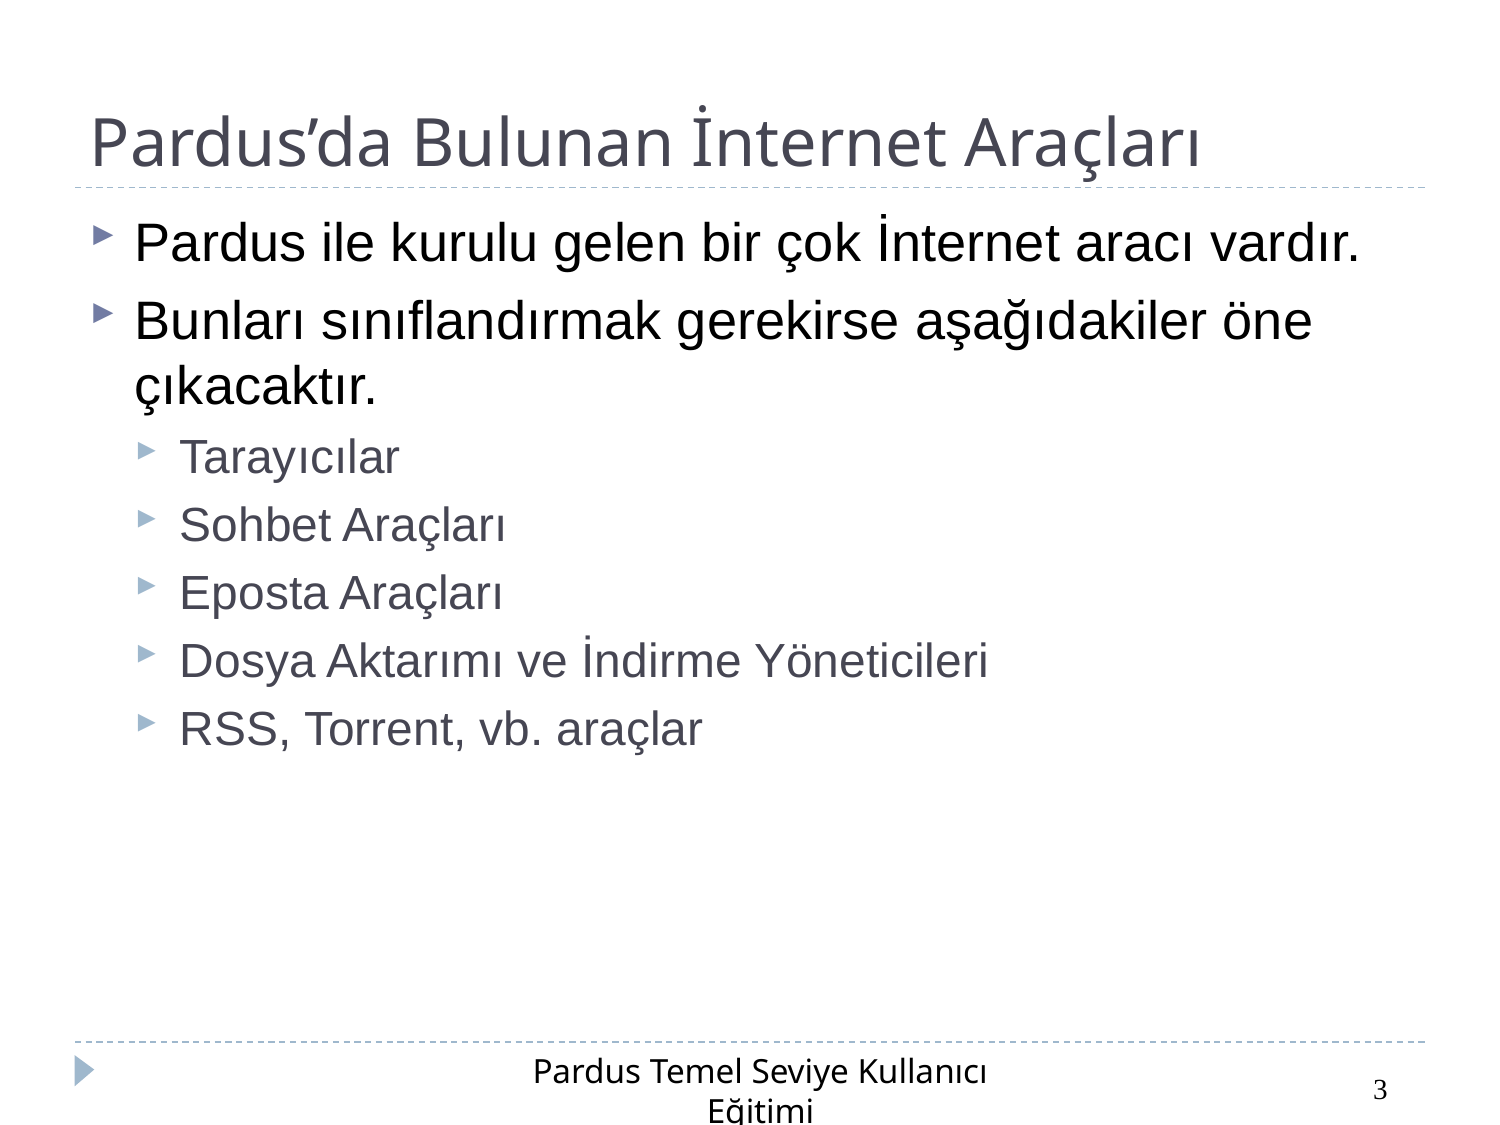

# Pardus’da Bulunan İnternet Araçları
Pardus ile kurulu gelen bir çok İnternet aracı vardır.
Bunları sınıflandırmak gerekirse aşağıdakiler öne çıkacaktır.
Tarayıcılar
Sohbet Araçları
Eposta Araçları
Dosya Aktarımı ve İndirme Yöneticileri
RSS, Torrent, vb. araçlar